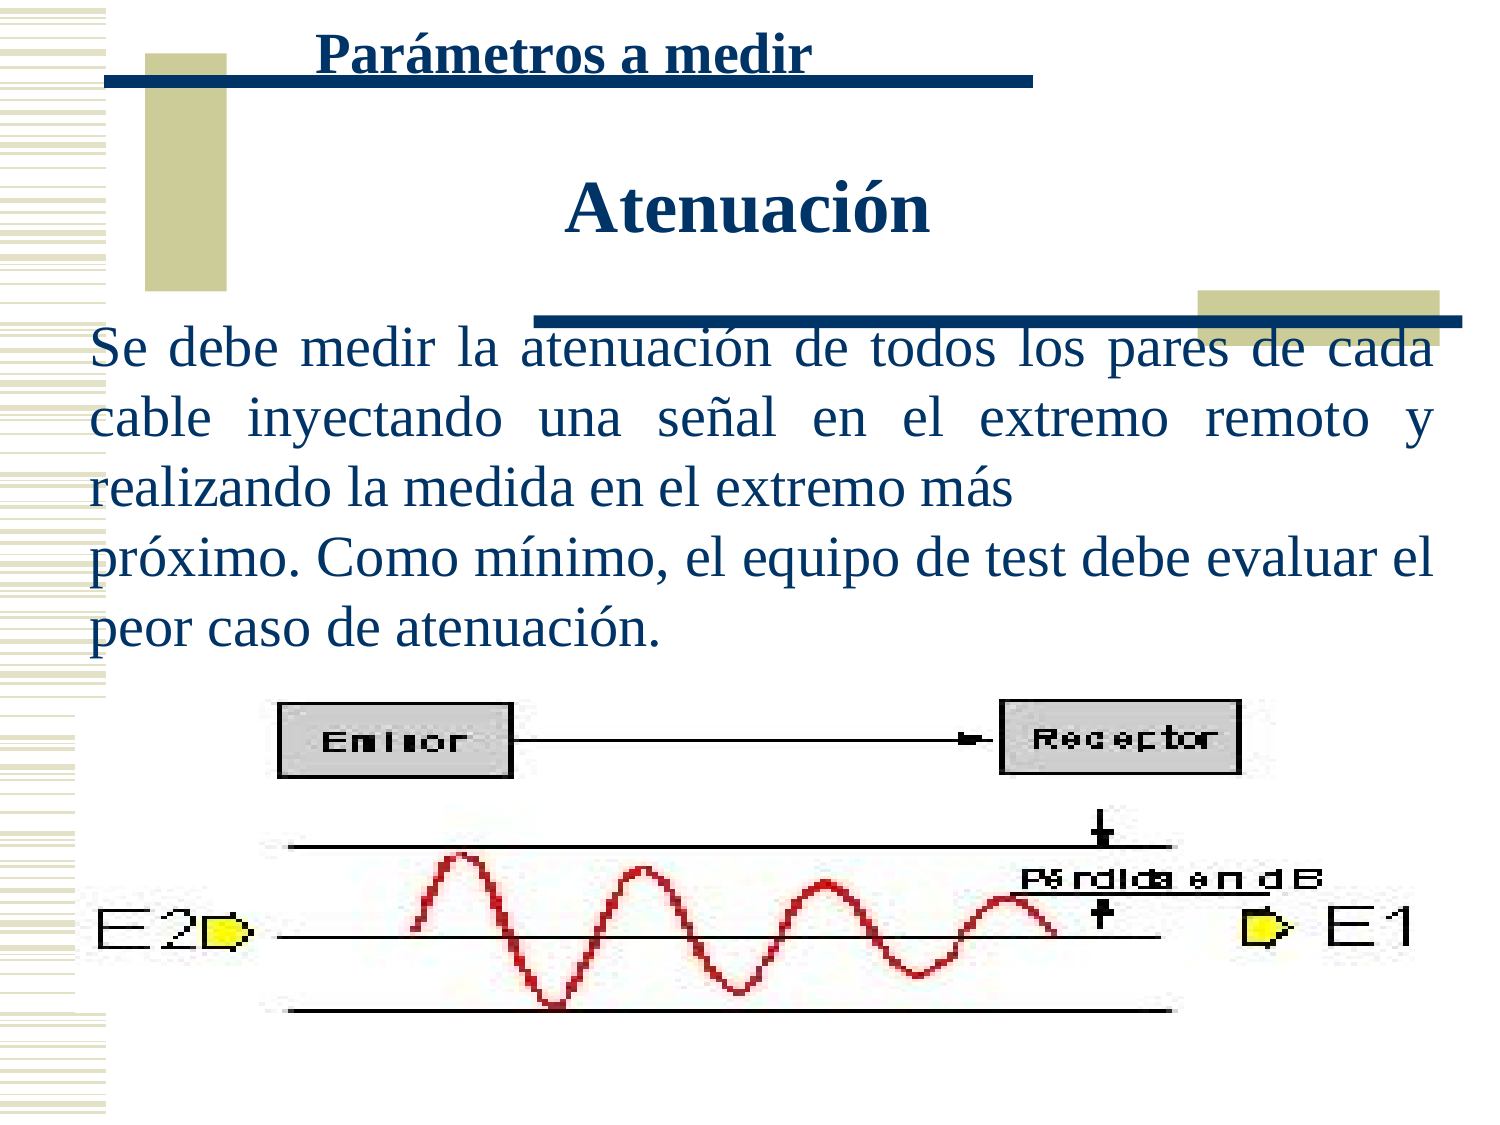

Parámetros a medir
Atenuación
Se debe medir la atenuación de todos los pares de cada cable inyectando una señal en el extremo remoto y realizando la medida en el extremo más
próximo. Como mínimo, el equipo de test debe evaluar el peor caso de atenuación.